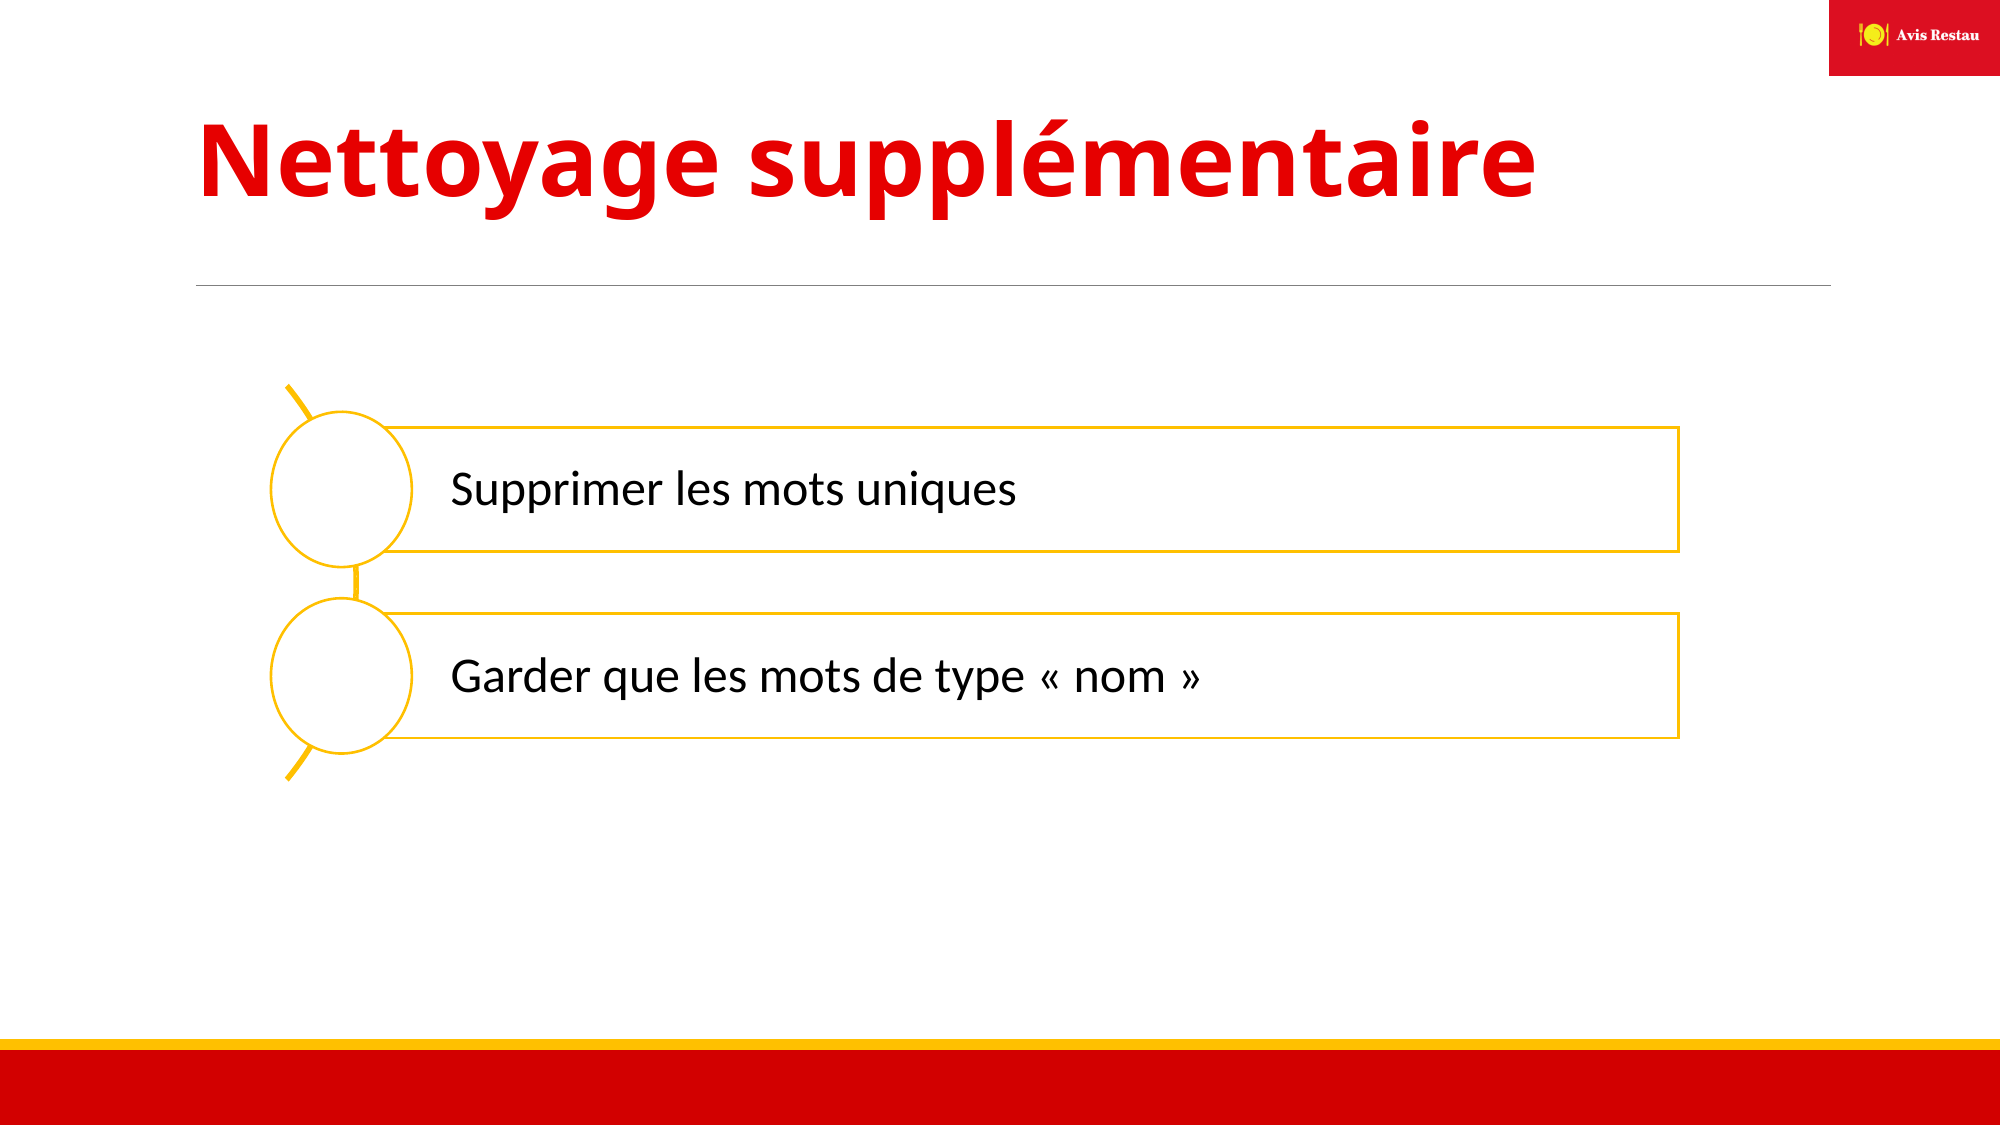

# Nettoyage supplémentaire
Supprimer les mots uniques
Garder que les mots de type « nom »